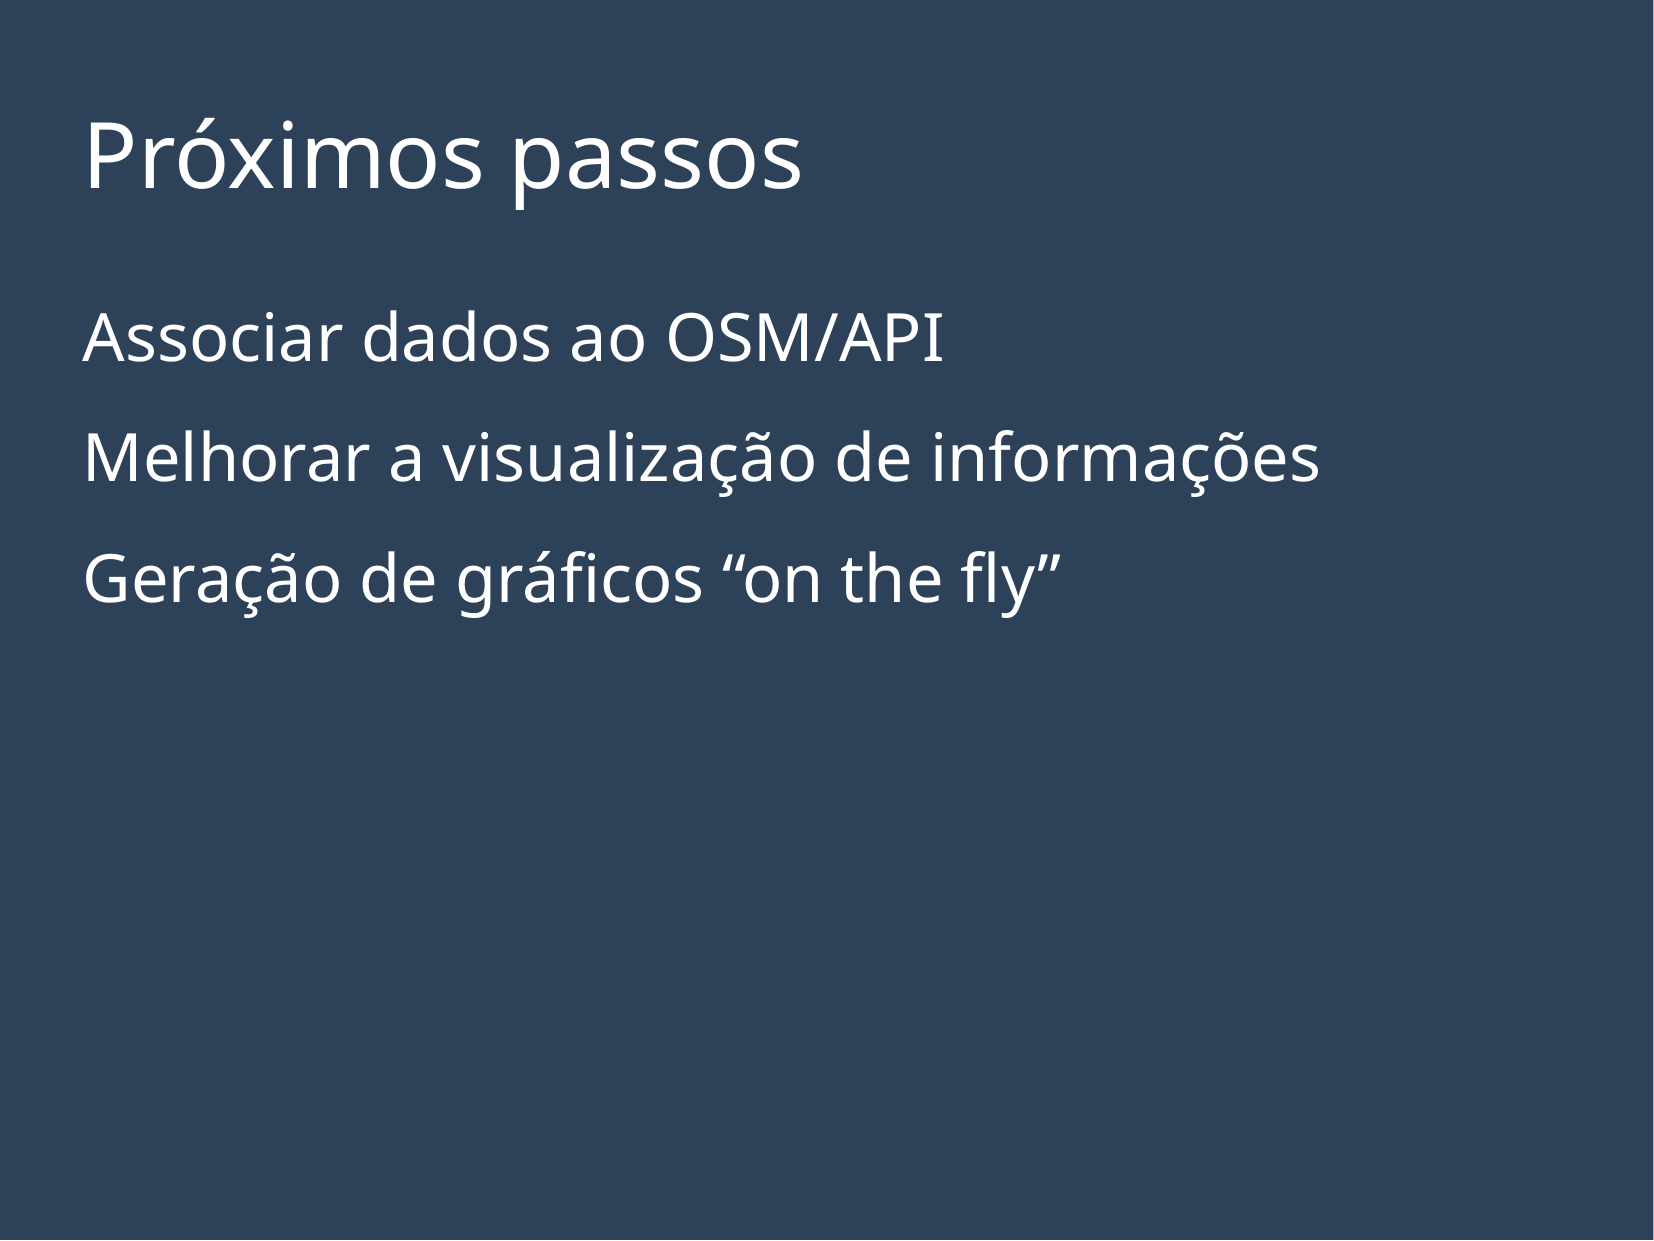

# Próximos passos
Associar dados ao OSM/API
Melhorar a visualização de informações
Geração de gráficos “on the fly”